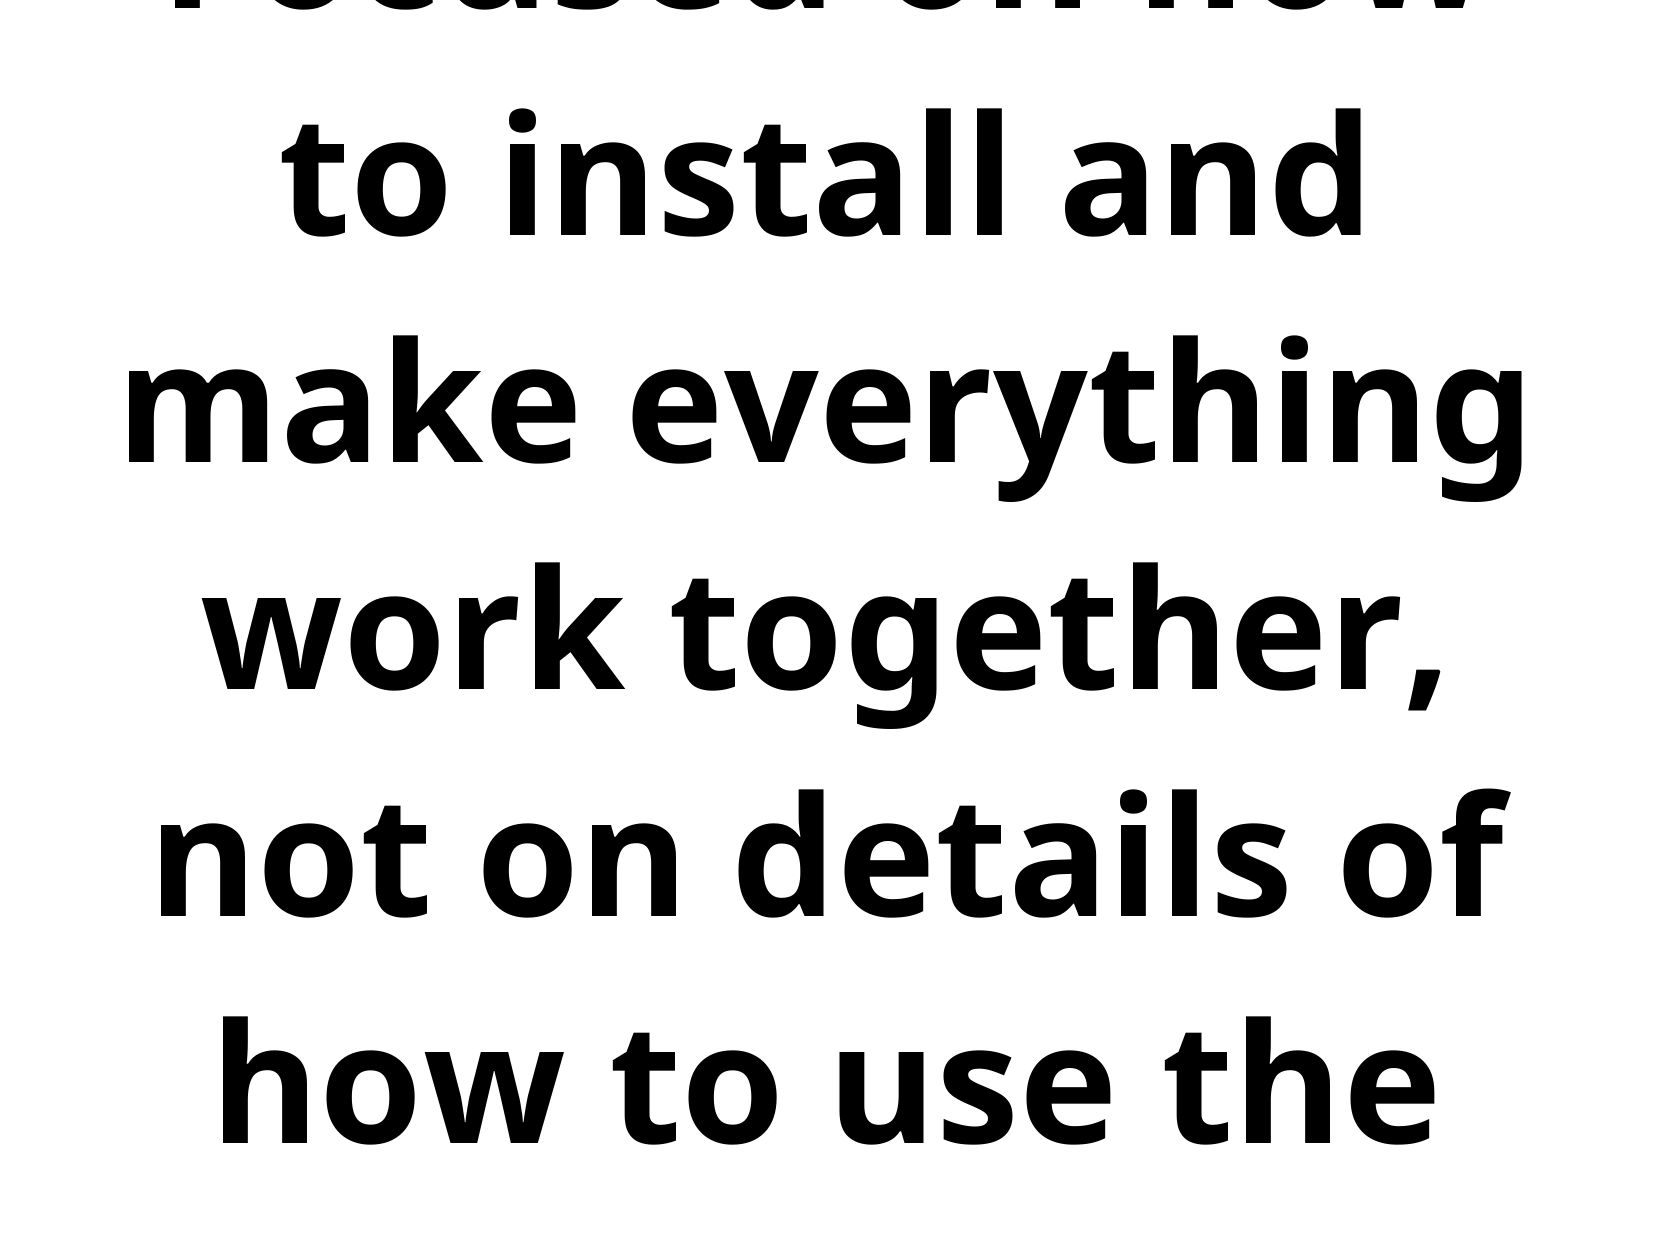

# Focused on how to install and make everything work together, not on details of how to use the tools